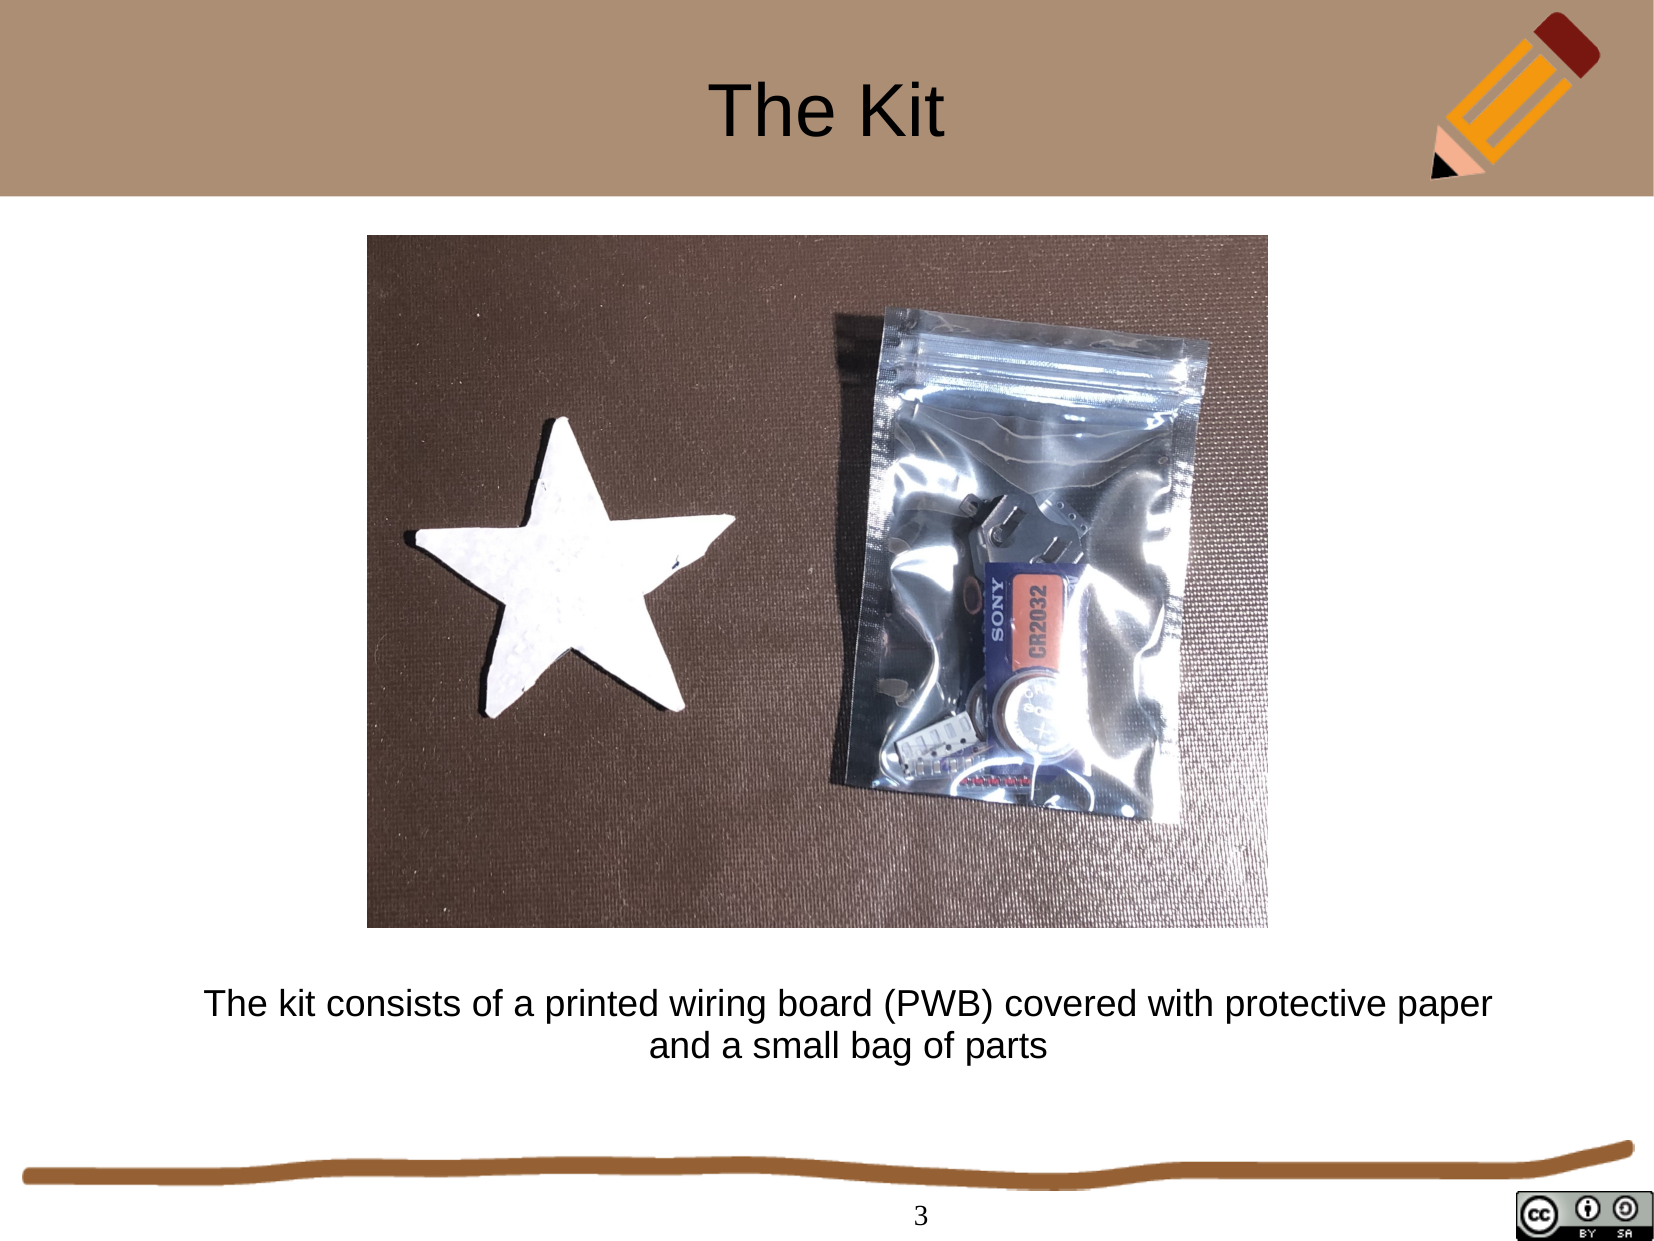

# The Kit
The kit consists of a printed wiring board (PWB) covered with protective paper and a small bag of parts
3